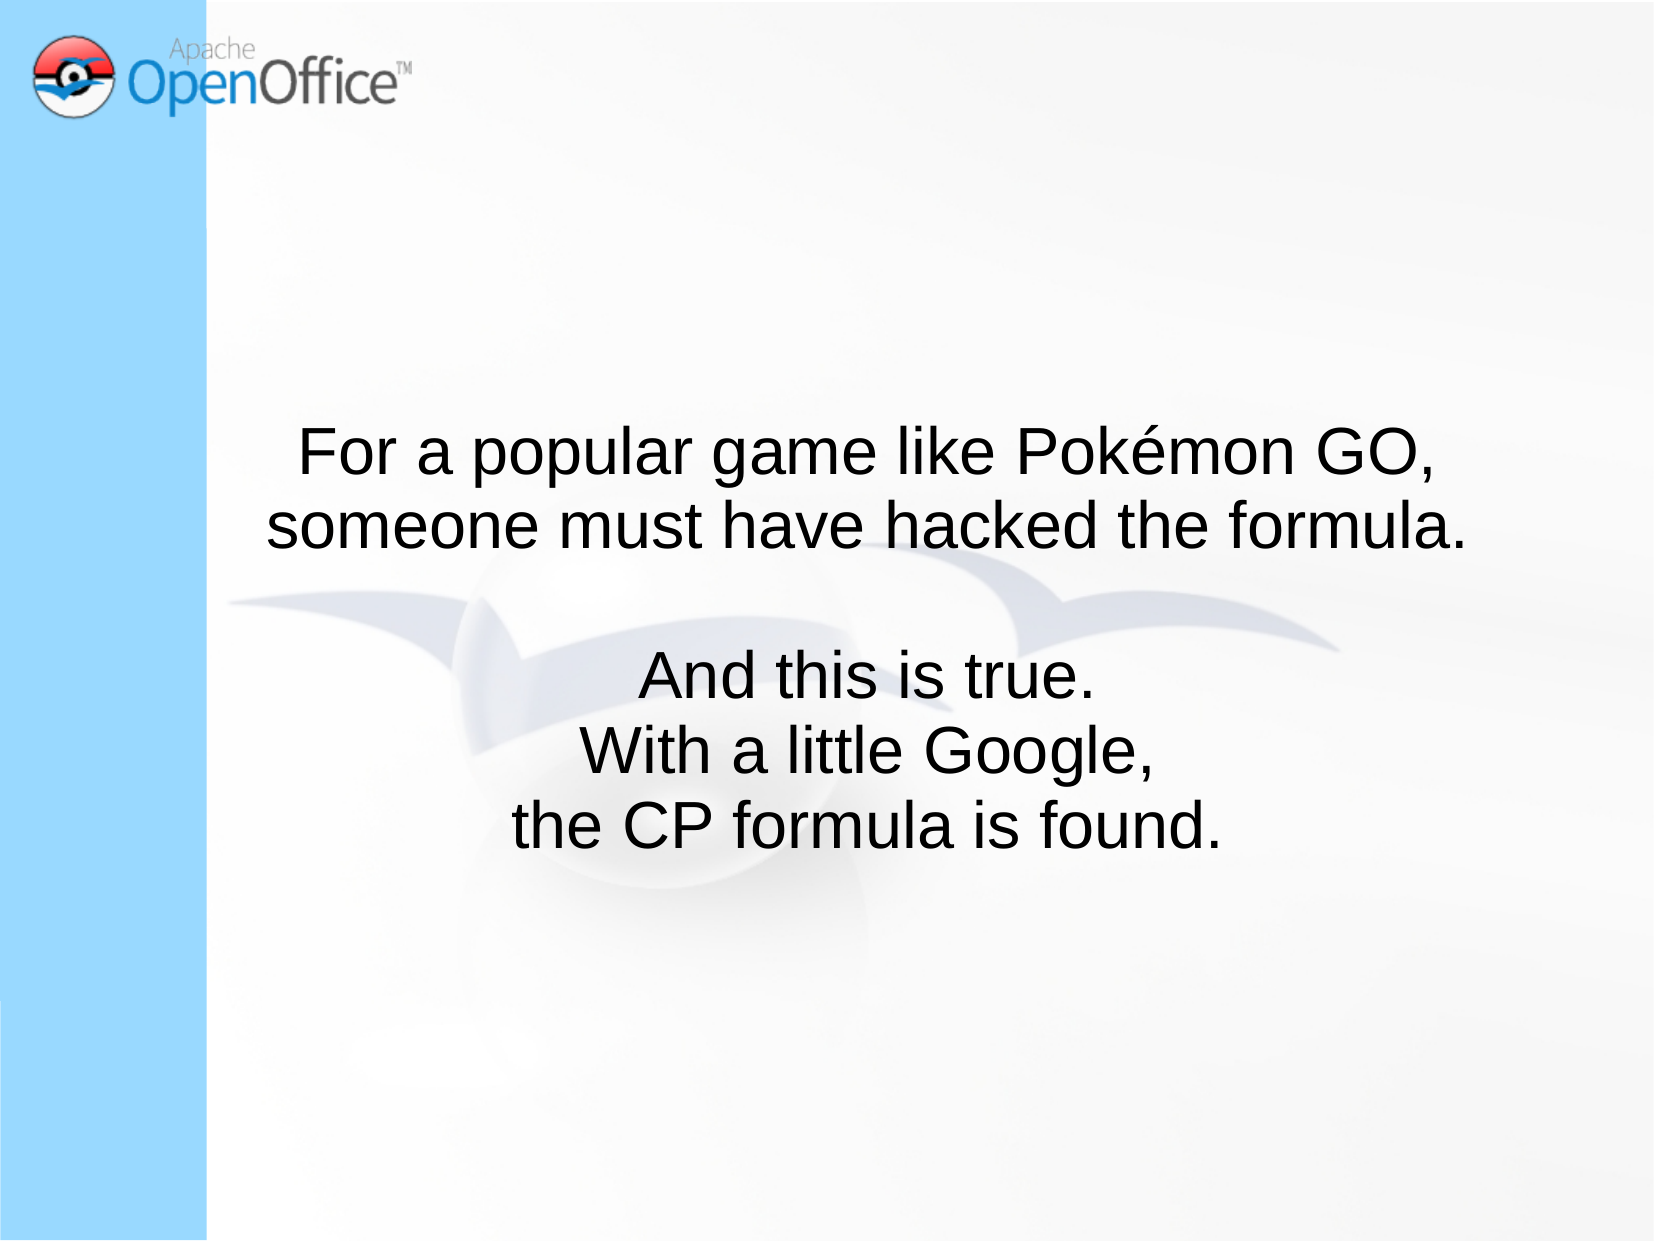

# For a popular game like Pokémon GO,
someone must have hacked the formula.
And this is true.
With a little Google,
the CP formula is found.